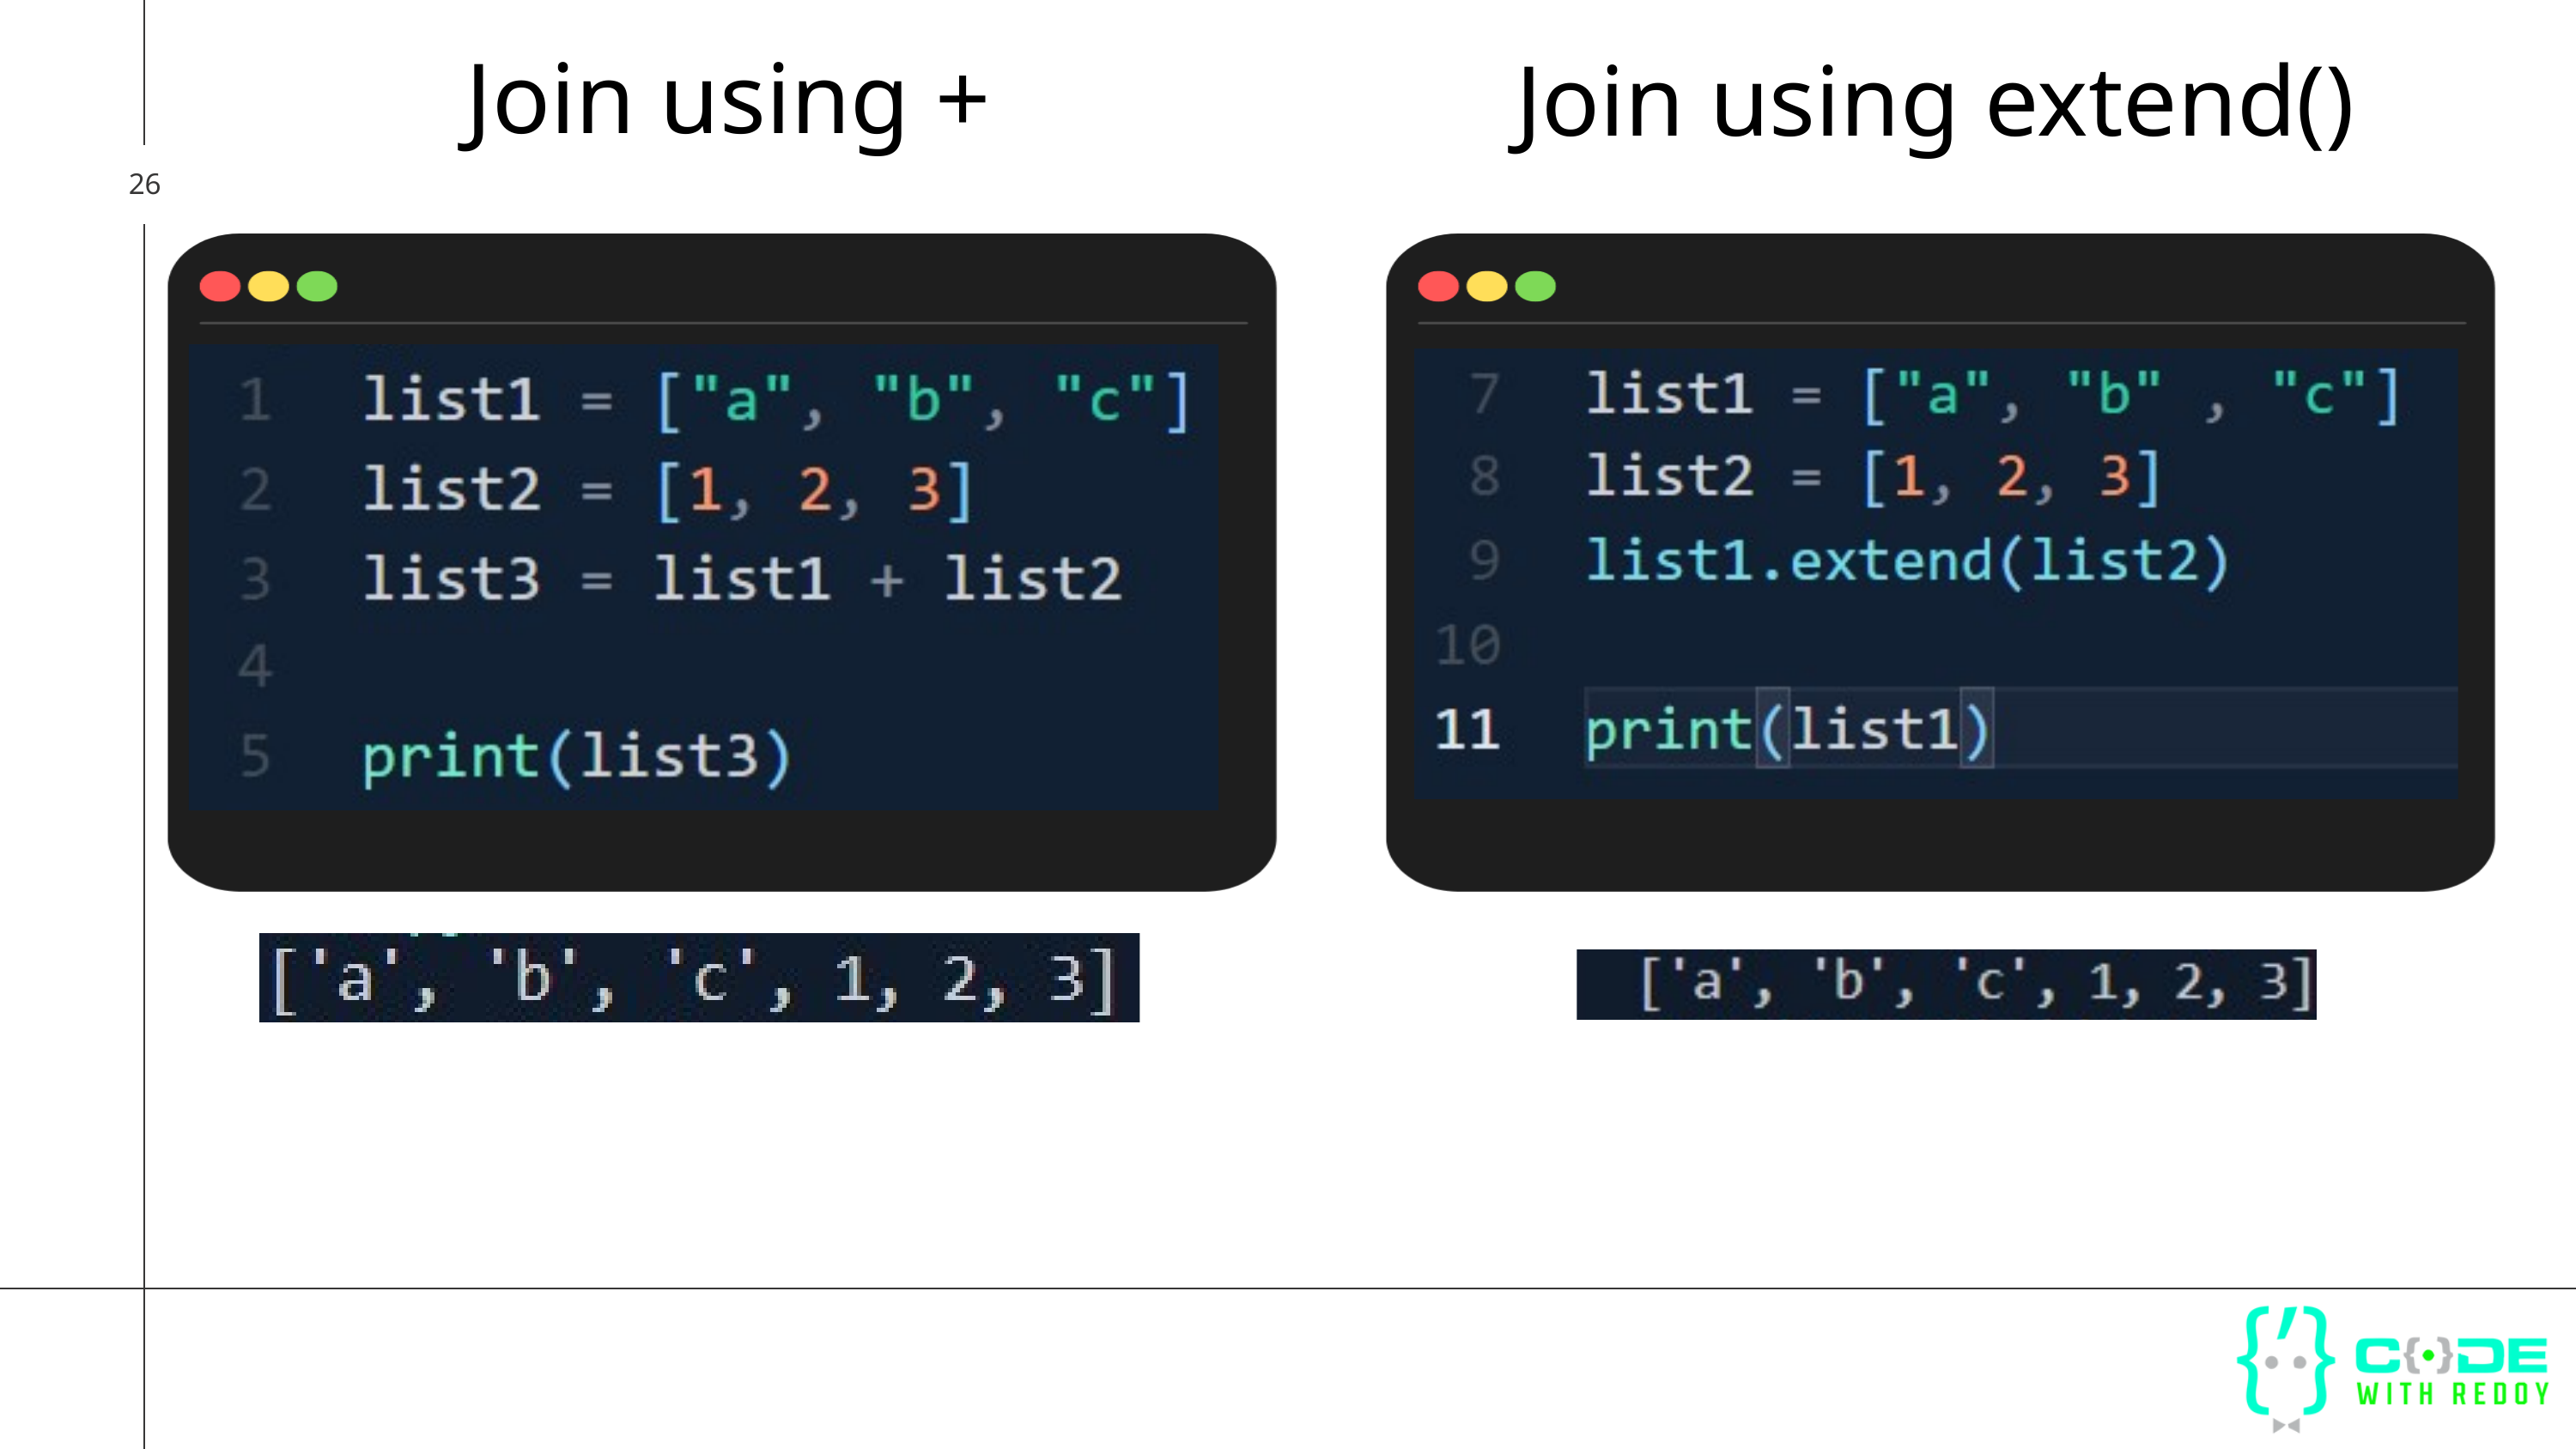

Join using +
Join using extend()
26